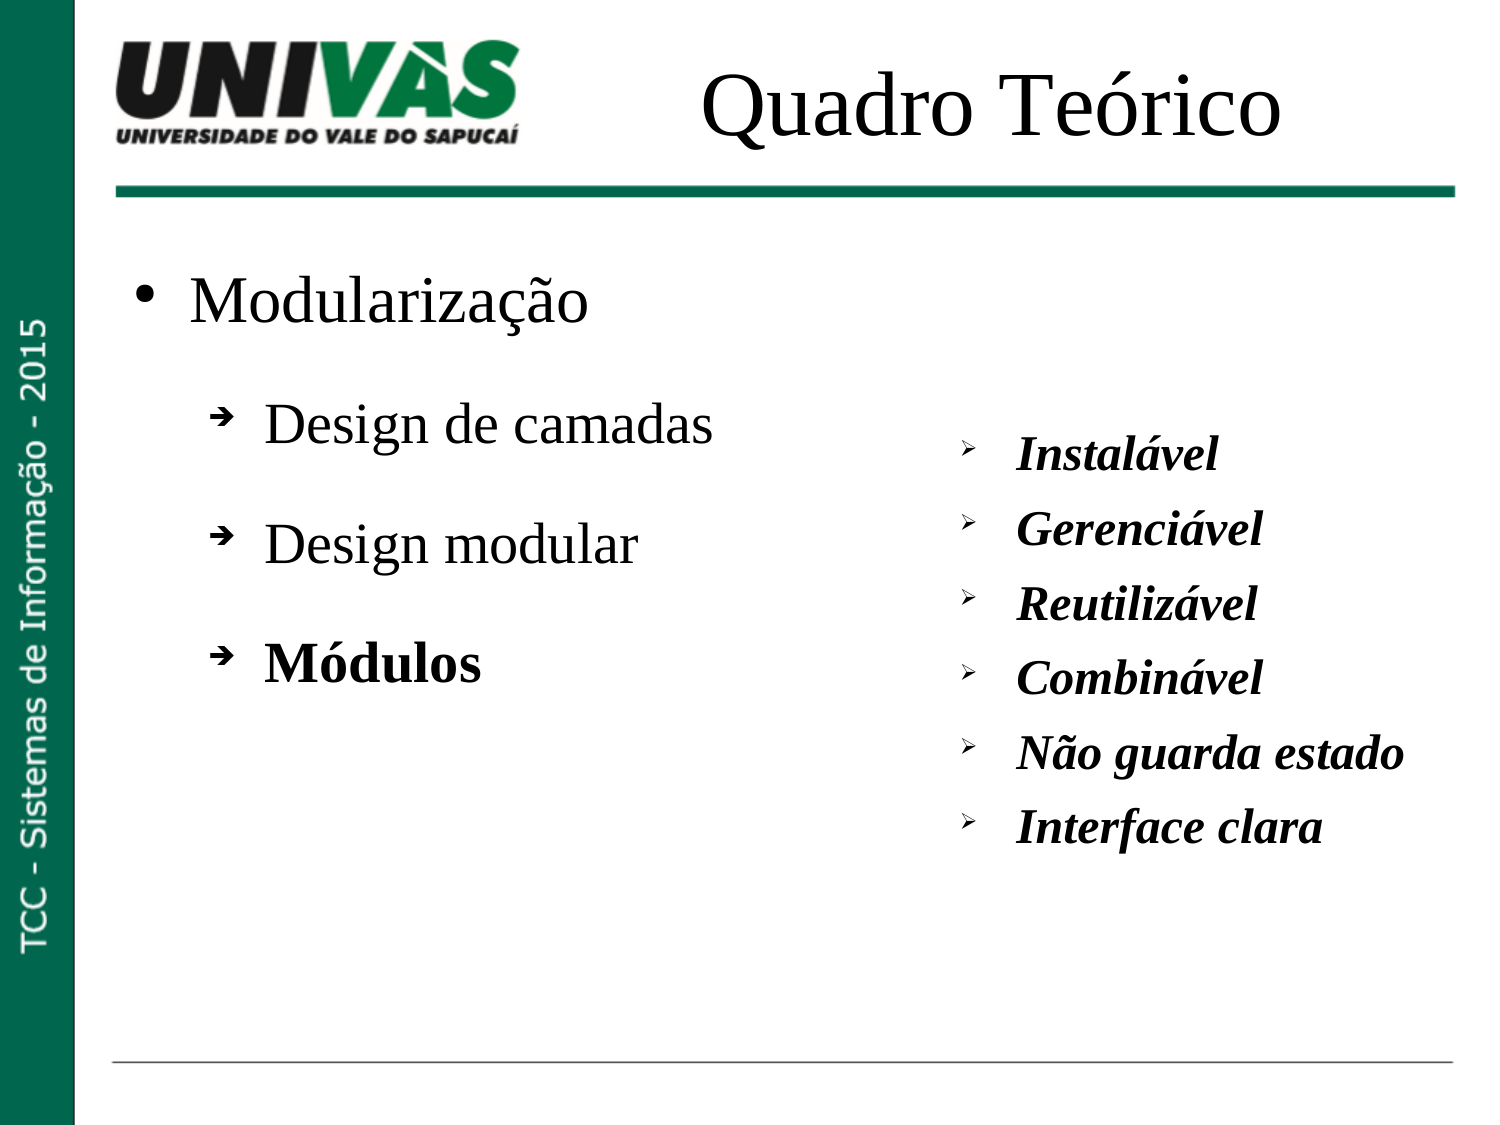

# Quadro Teórico
Modularização
Design de camadas
Design modular
Módulos
Instalável
Gerenciável
Reutilizável
Combinável
Não guarda estado
Interface clara